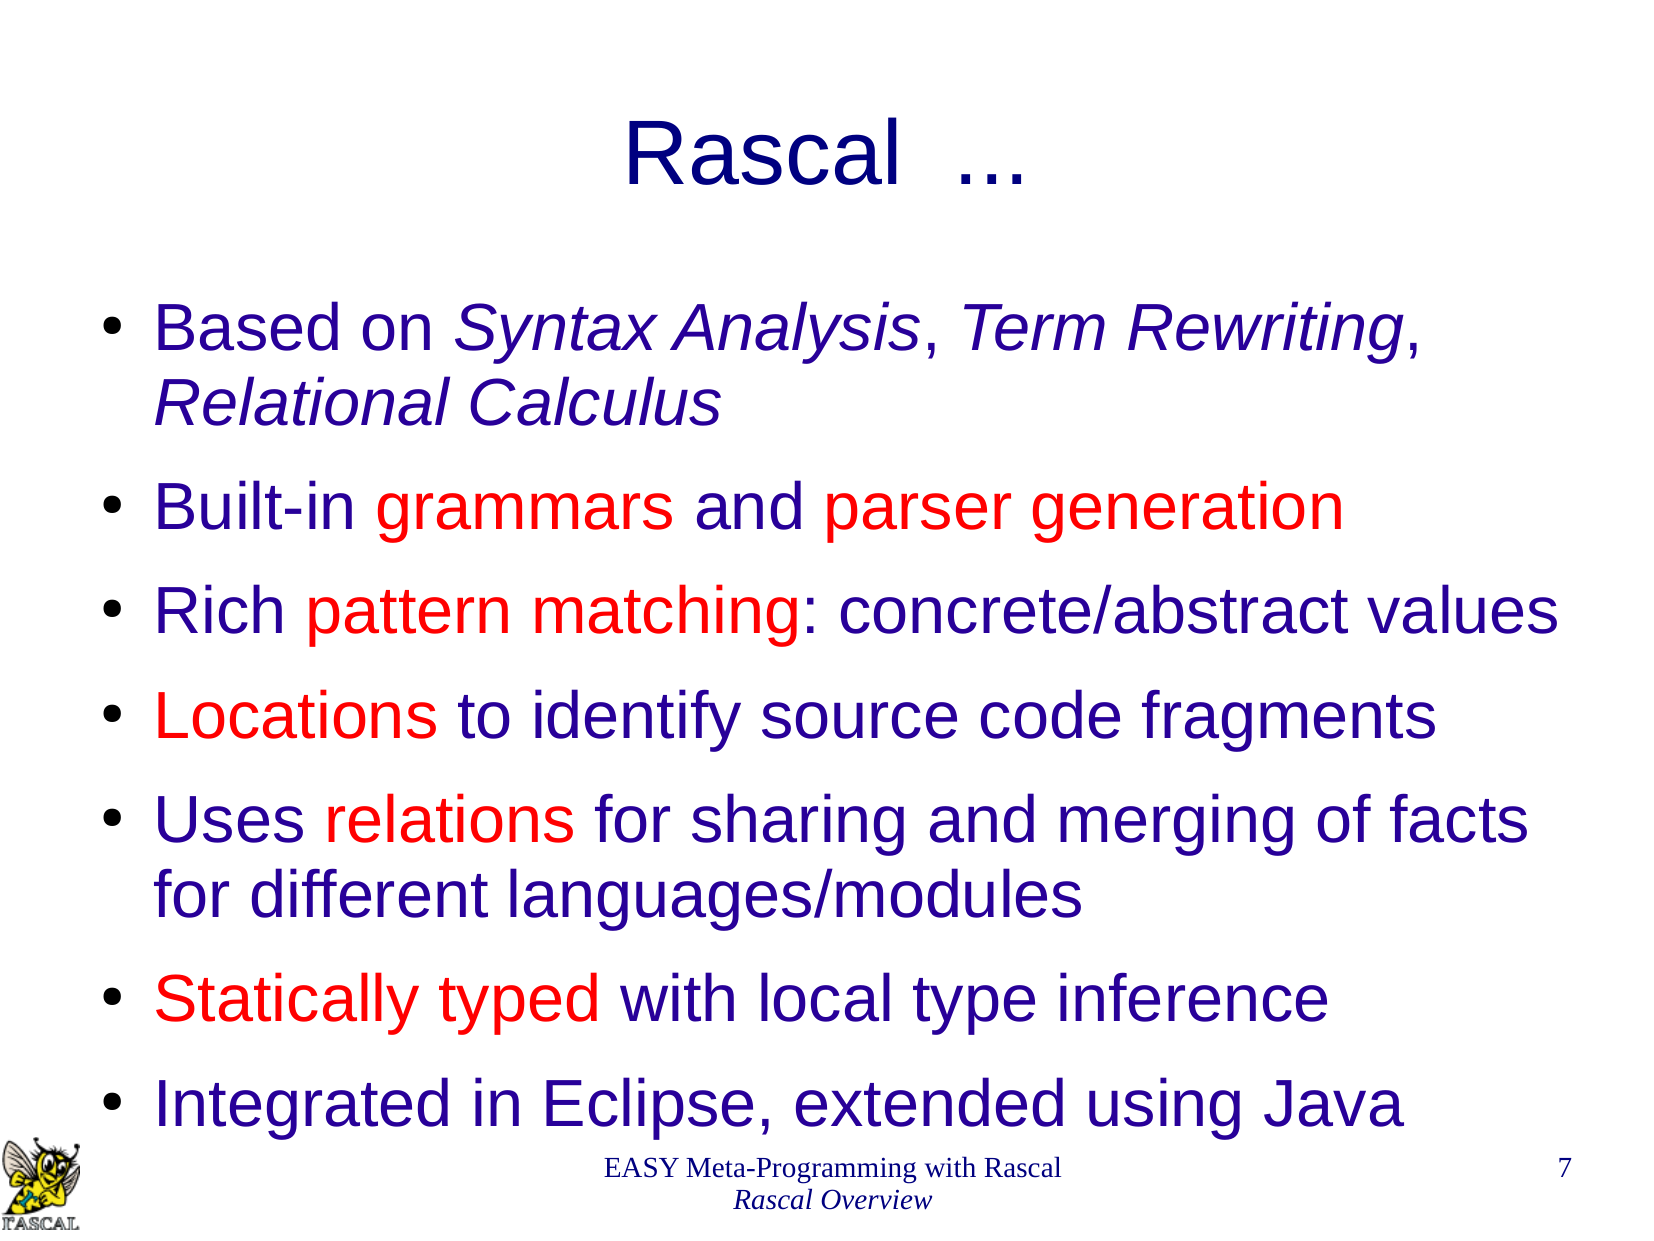

# Rascal ...
Based on Syntax Analysis, Term Rewriting, Relational Calculus
Built-in grammars and parser generation
Rich pattern matching: concrete/abstract values
Locations to identify source code fragments
Uses relations for sharing and merging of facts for different languages/modules
Statically typed with local type inference
Integrated in Eclipse, extended using Java
7